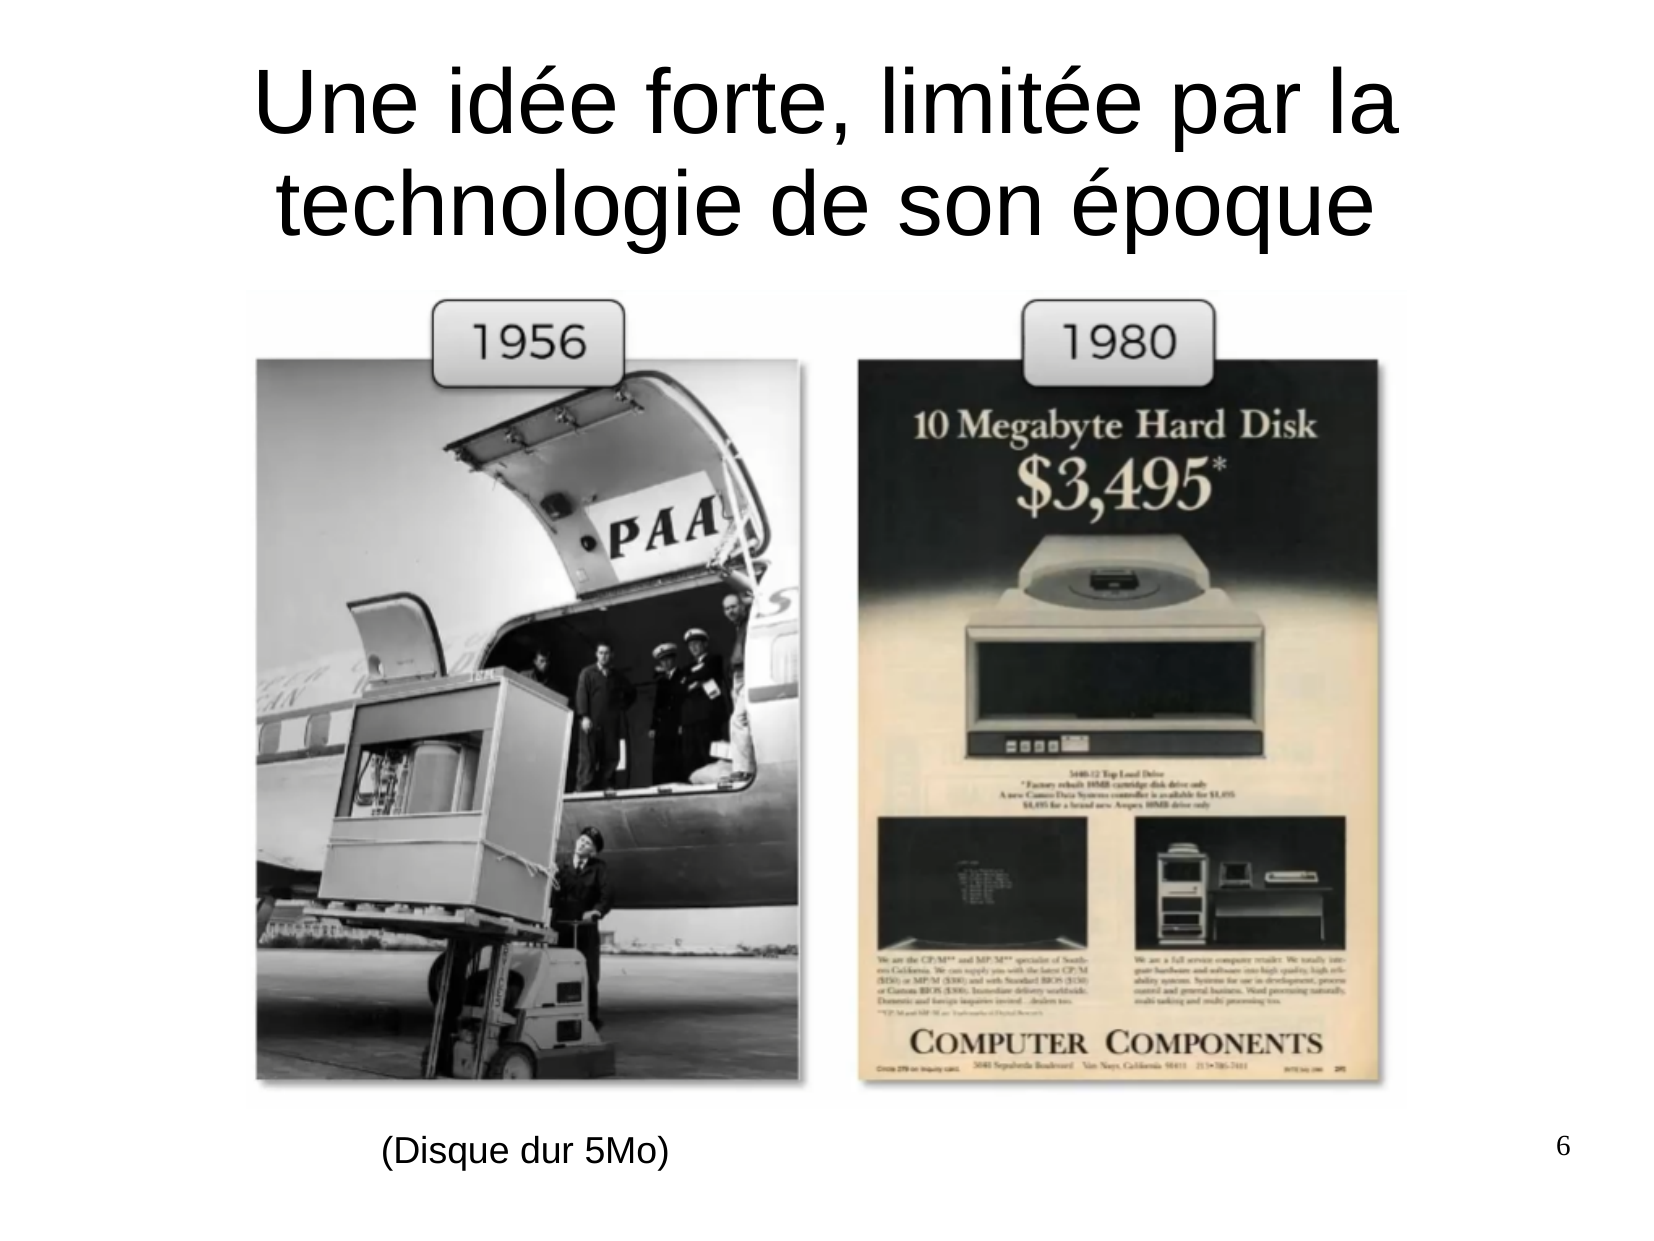

# Une idée forte, limitée par la technologie de son époque
(Disque dur 5Mo)
6